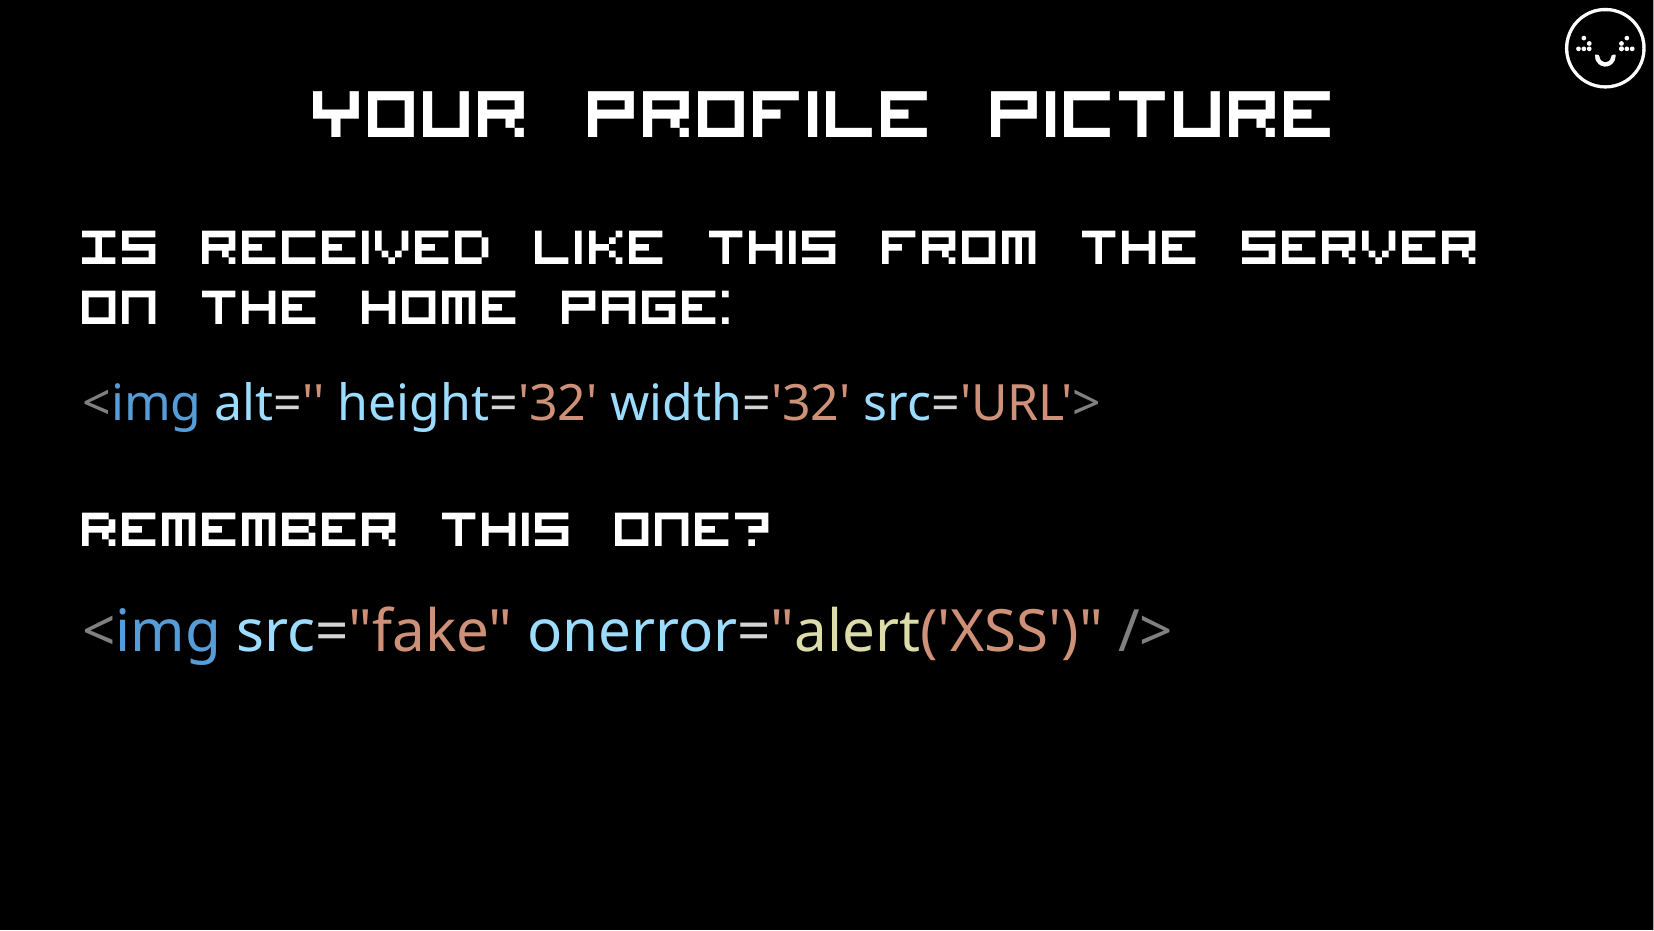

# Your profile picture
Is received like this from the server
On the home page:
<img alt='' height='32' width='32' src='URL'>
Remember this one?
<img src="fake" onerror="alert('XSS')" />